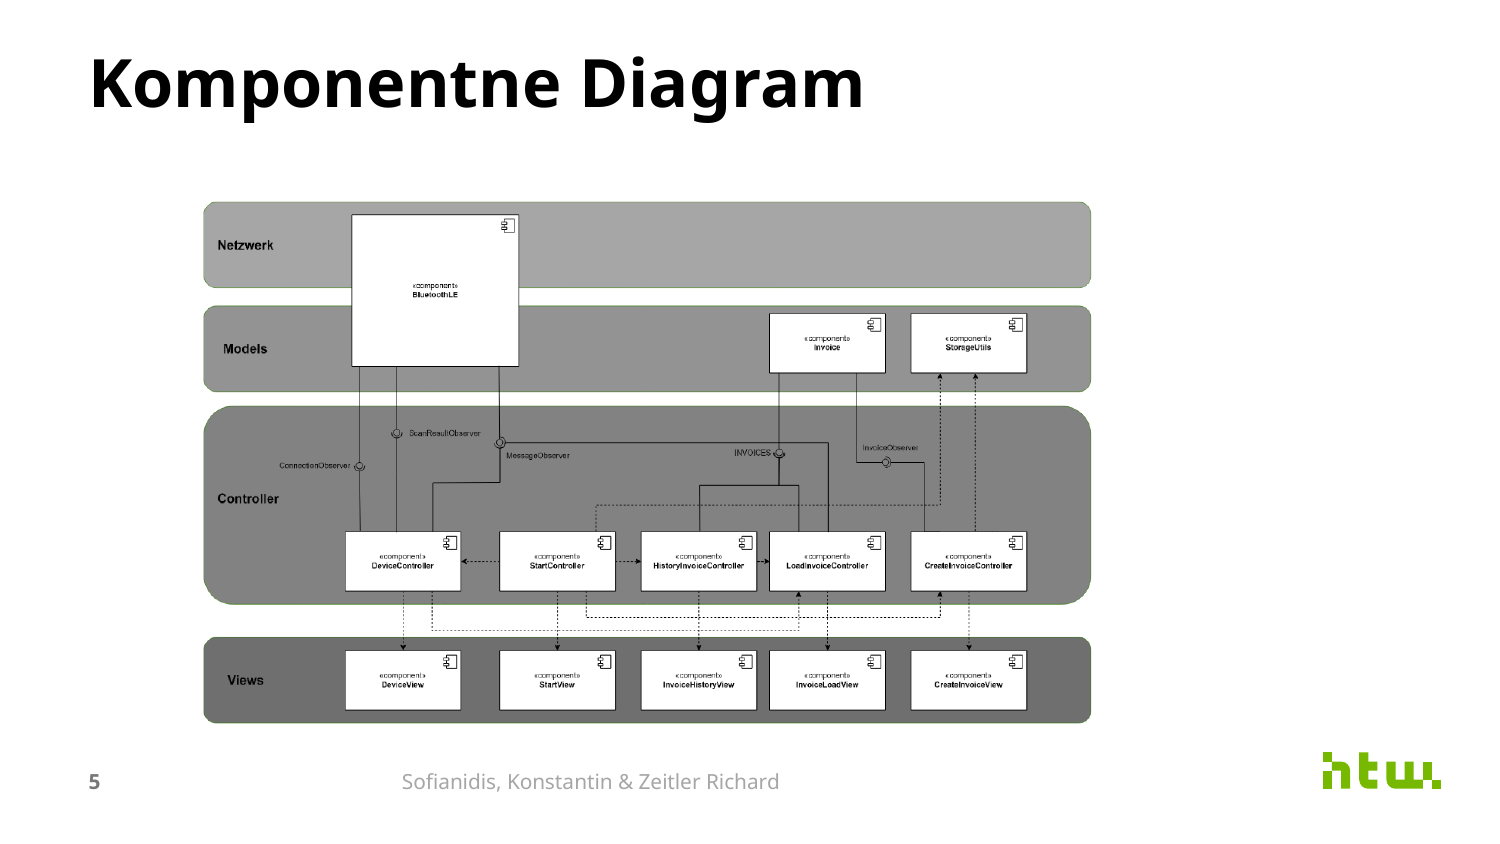

# Komponentne Diagram
Sofianidis, Konstantin & Zeitler Richard